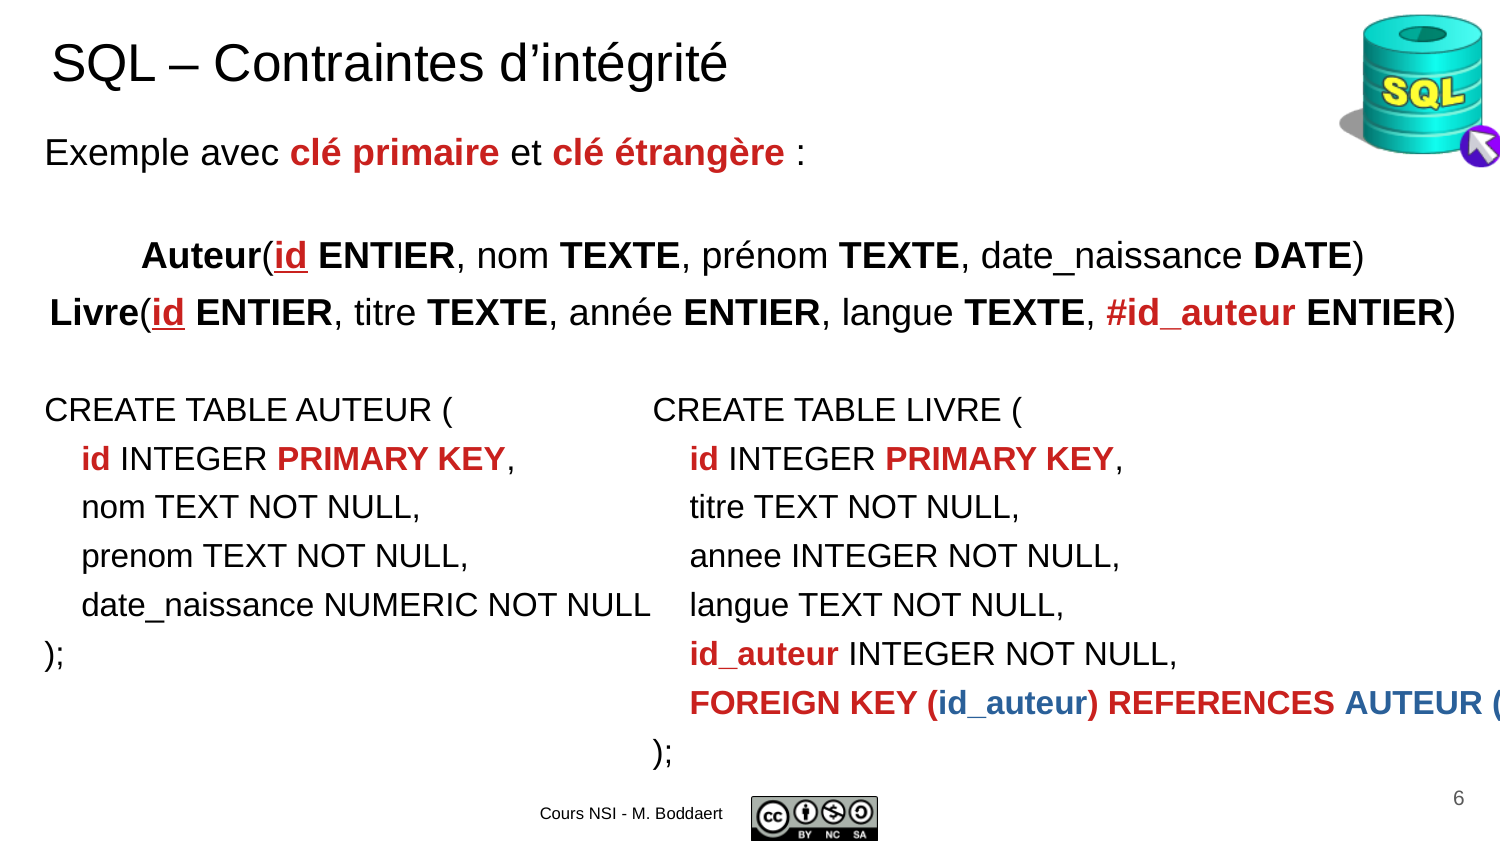

# SQL – Contraintes d’intégrité
Exemple avec clé primaire et clé étrangère :
Auteur(id ENTIER, nom TEXTE, prénom TEXTE, date_naissance DATE)
Livre(id ENTIER, titre TEXTE, année ENTIER, langue TEXTE, #id_auteur ENTIER)
CREATE TABLE AUTEUR (
 id INTEGER PRIMARY KEY,
 nom TEXT NOT NULL,
 prenom TEXT NOT NULL,
 date_naissance NUMERIC NOT NULL
);
CREATE TABLE LIVRE (
 id INTEGER PRIMARY KEY,
 titre TEXT NOT NULL,
 annee INTEGER NOT NULL,
 langue TEXT NOT NULL,
 id_auteur INTEGER NOT NULL,
 FOREIGN KEY (id_auteur) REFERENCES AUTEUR (id)
);